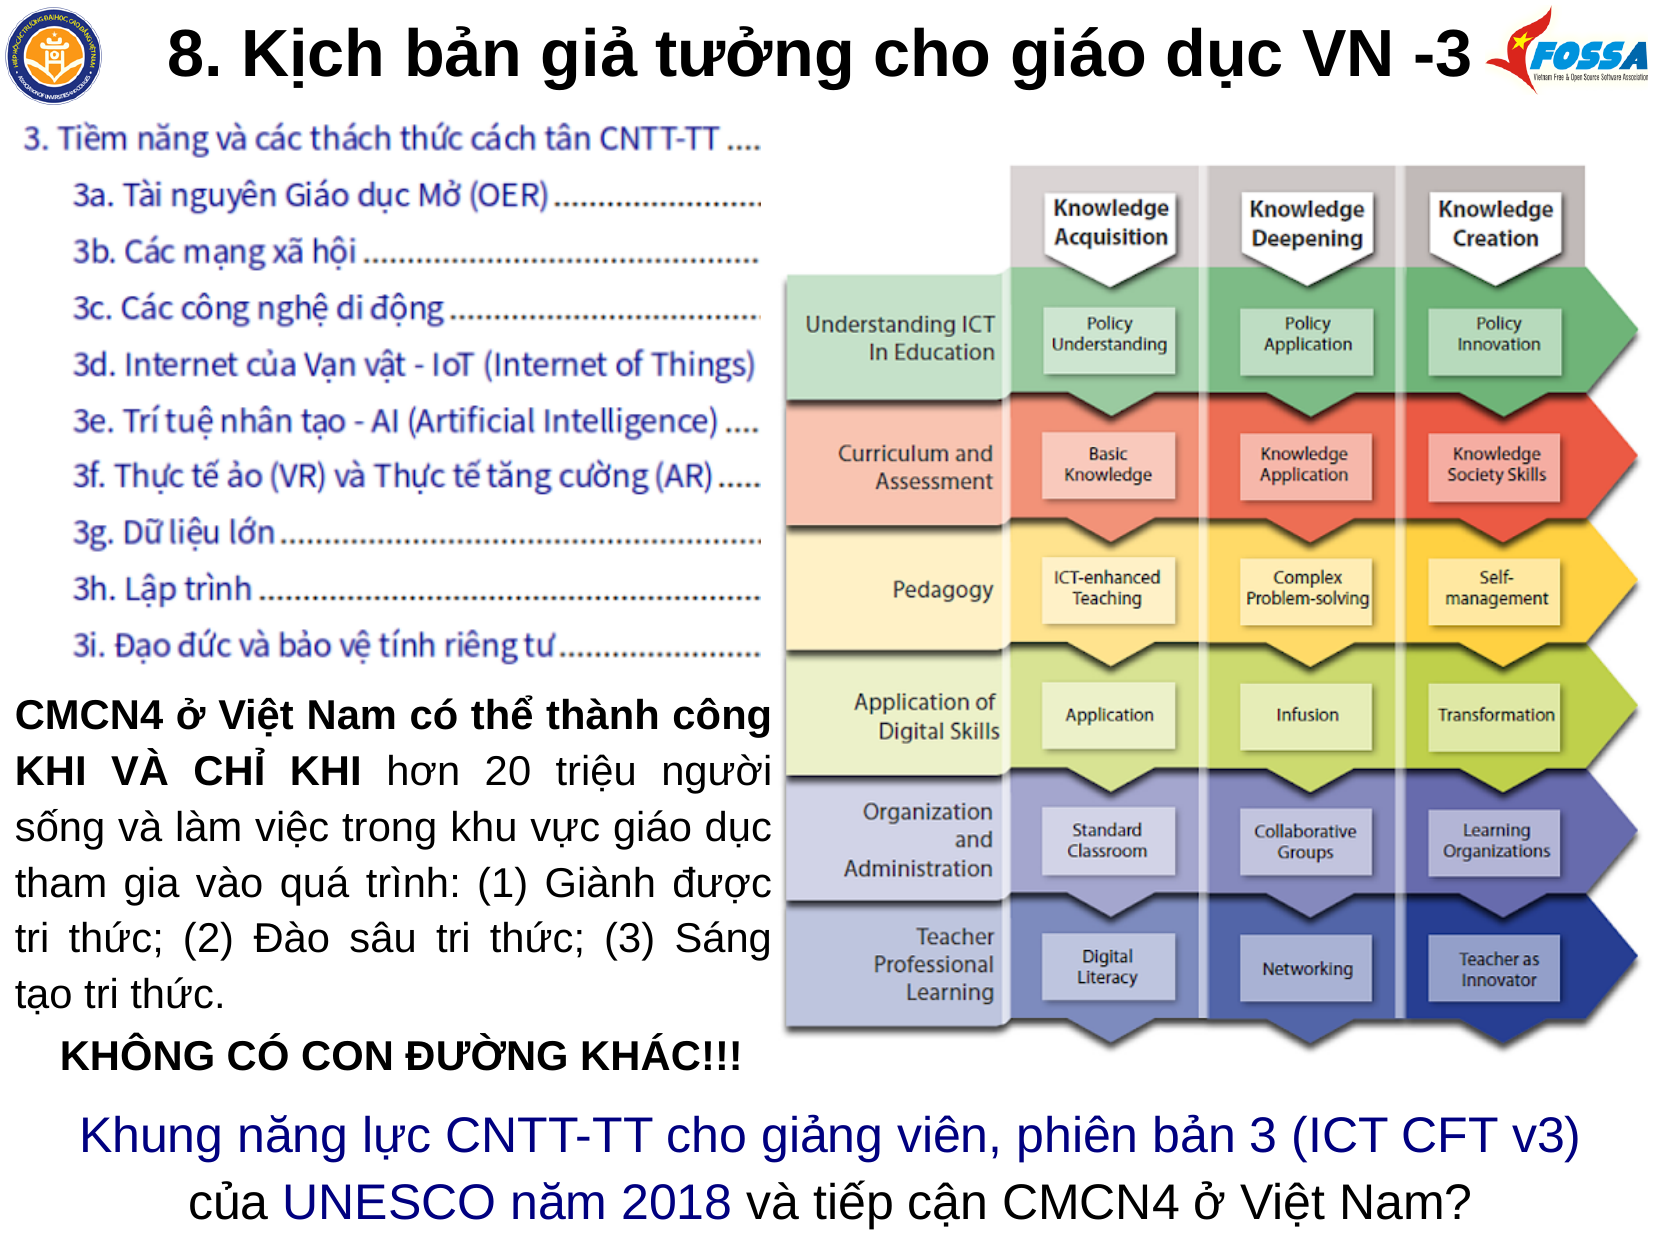

# 8. Kịch bản giả tưởng cho giáo dục VN -3
CMCN4 ở Việt Nam có thể thành công KHI VÀ CHỈ KHI hơn 20 triệu người sống và làm việc trong khu vực giáo dục tham gia vào quá trình: (1) Giành được tri thức; (2) Đào sâu tri thức; (3) Sáng tạo tri thức.
KHÔNG CÓ CON ĐƯỜNG KHÁC!!!
Khung năng lực CNTT-TT cho giảng viên, phiên bản 3 (ICT CFT v3) của UNESCO năm 2018 và tiếp cận CMCN4 ở Việt Nam?